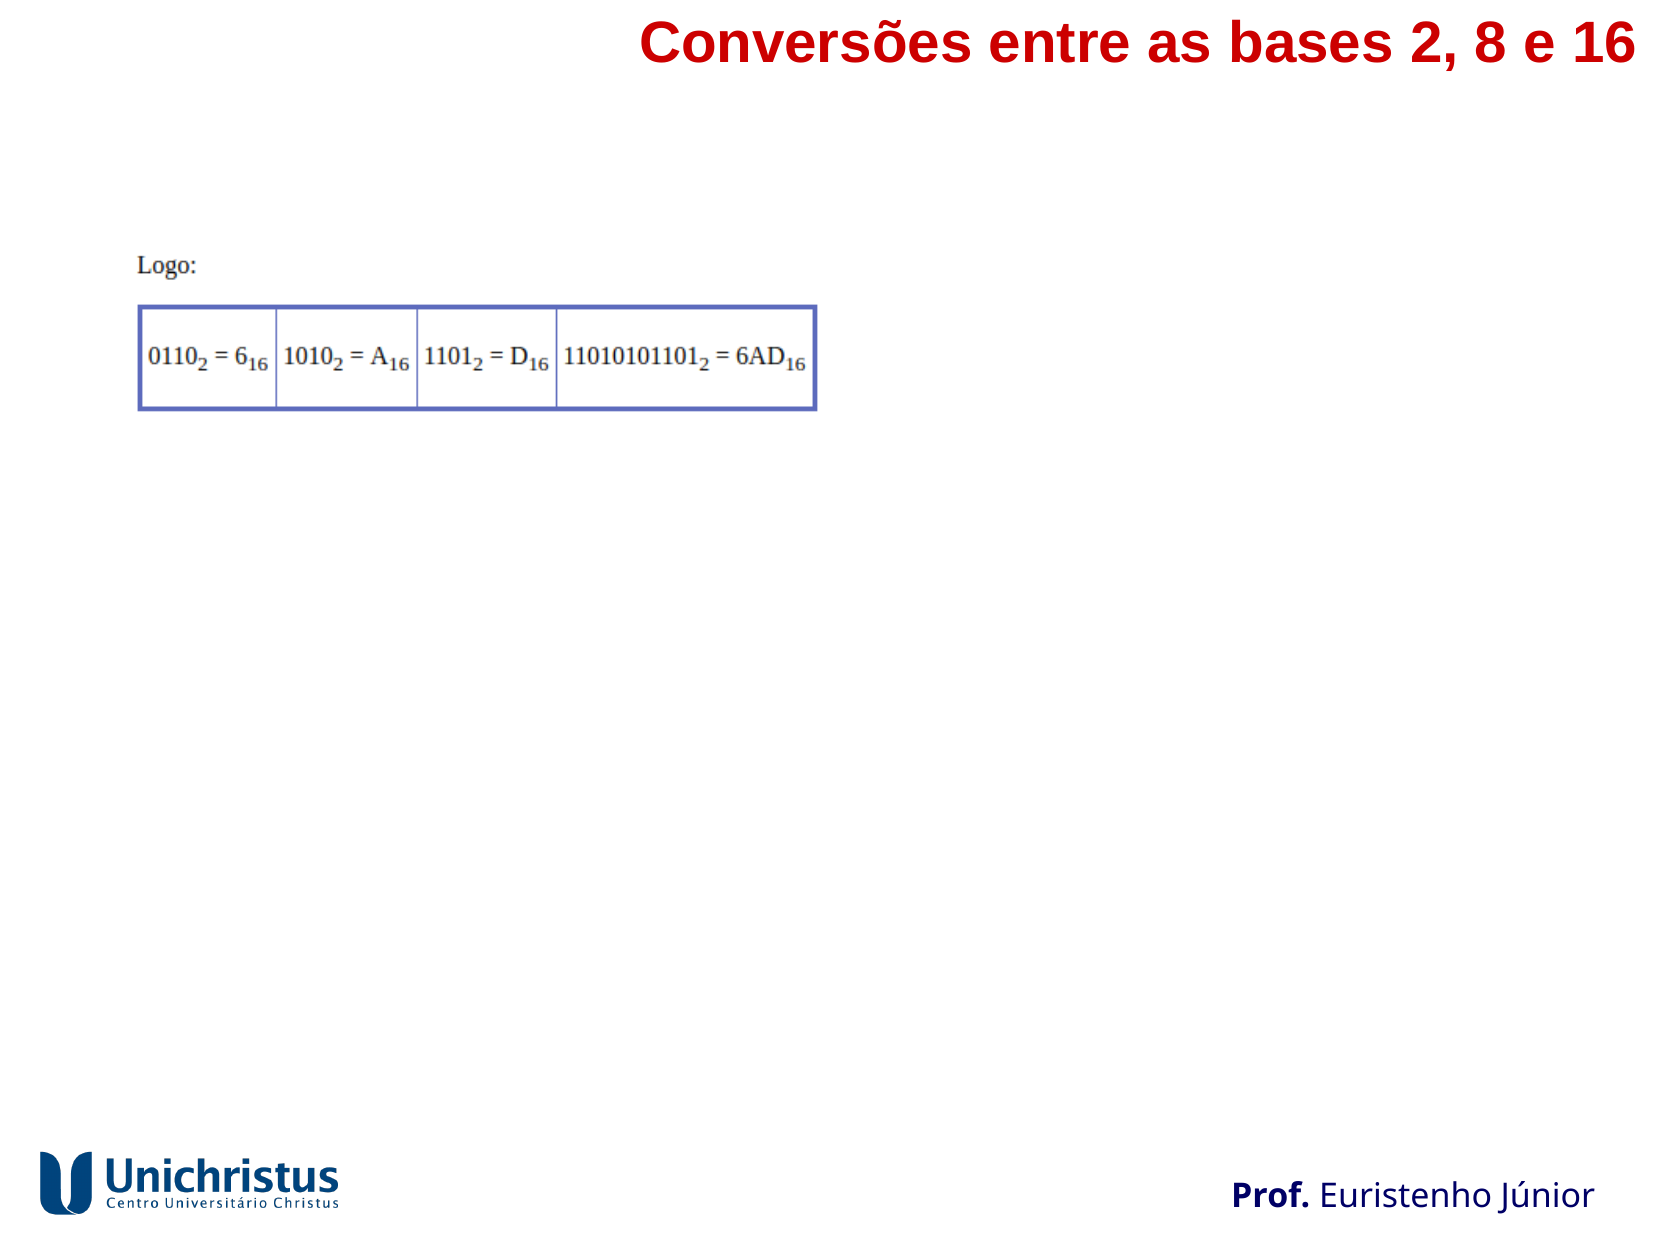

Conversões entre as bases 2, 8 e 16
Prof. Euristenho Júnior